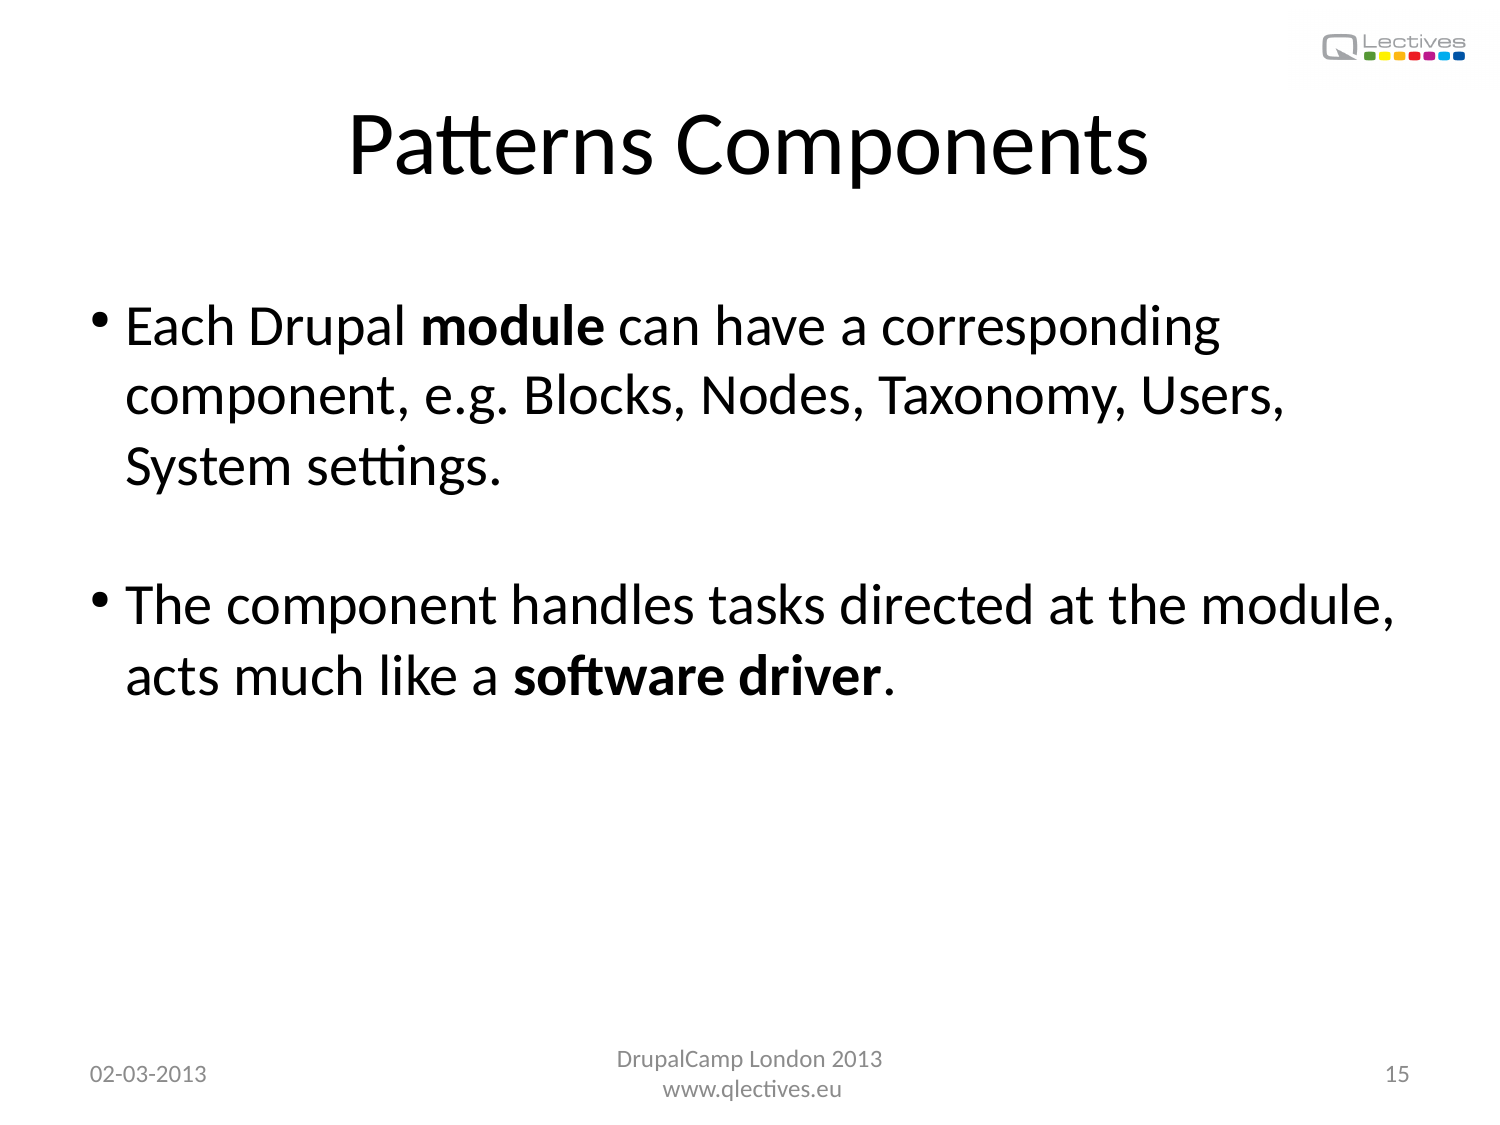

Patterns Components
Each Drupal module can have a corresponding component, e.g. Blocks, Nodes, Taxonomy, Users, System settings.
The component handles tasks directed at the module, acts much like a software driver.
02-03-2013
DrupalCamp London 2013
 www.qlectives.eu